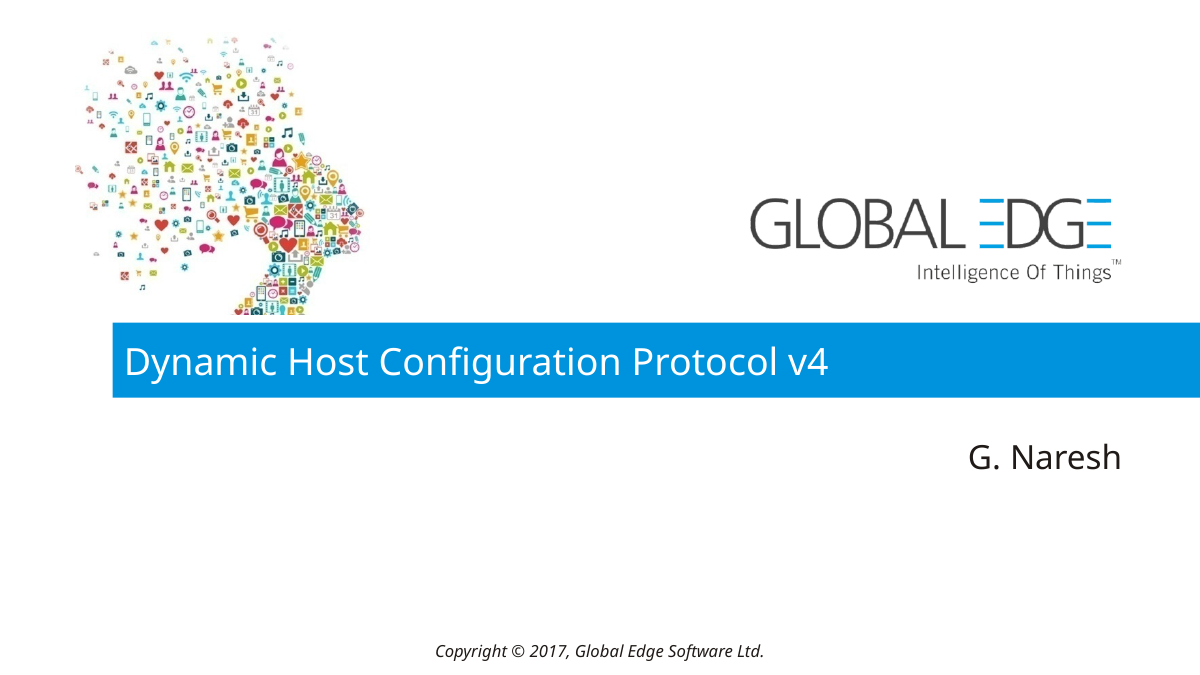

# Dynamic Host Configuration Protocol v4
G. Naresh